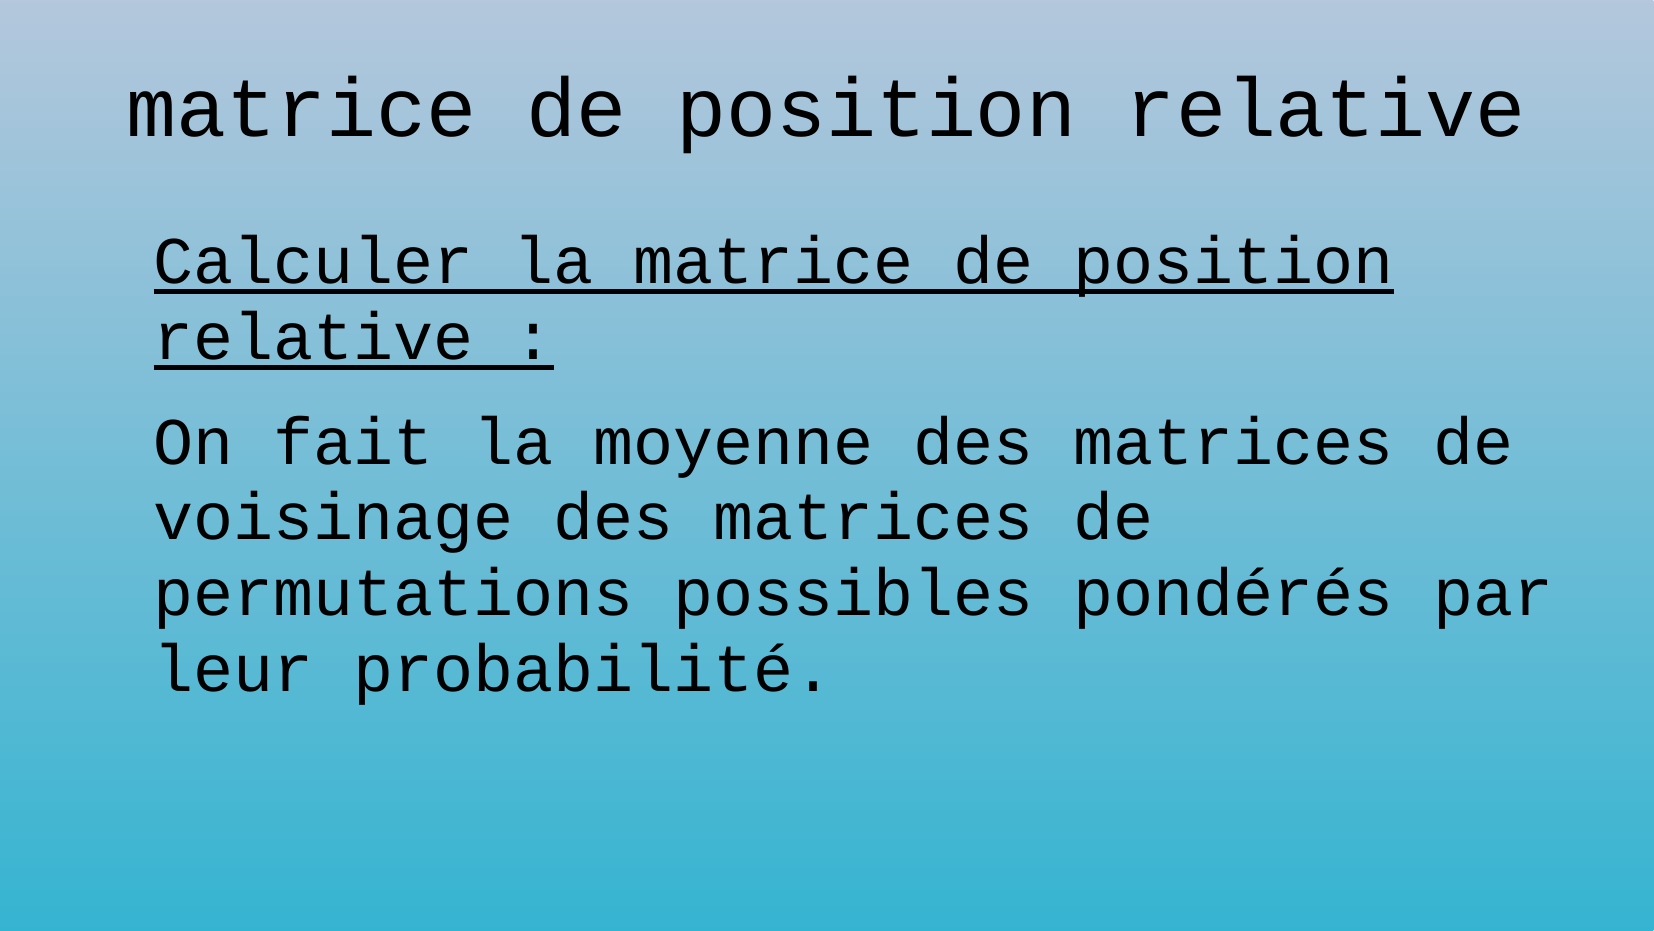

# matrice de position relative
Calculer la matrice de position relative :
On fait la moyenne des matrices de voisinage des matrices de permutations possibles pondérés par leur probabilité.